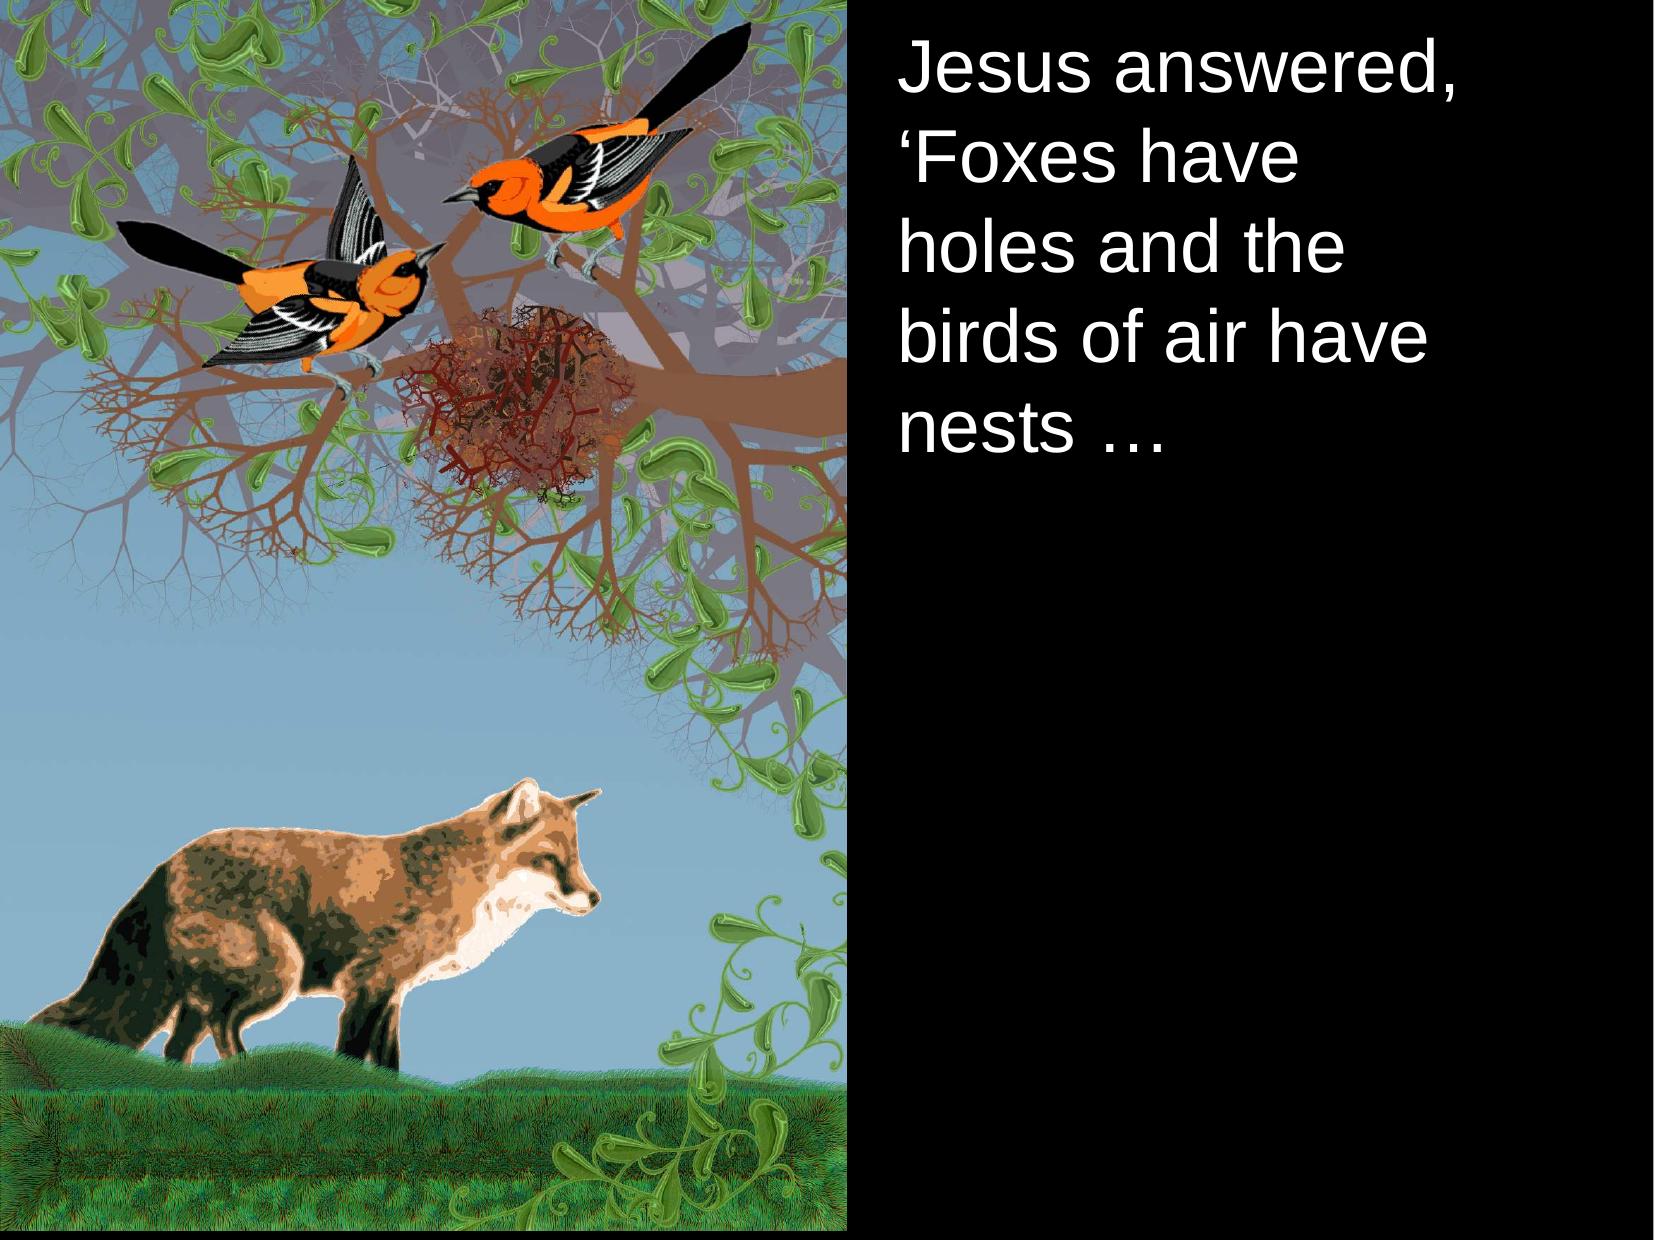

Jesus answered, ‘Foxes have holes and the birds of air have nests …